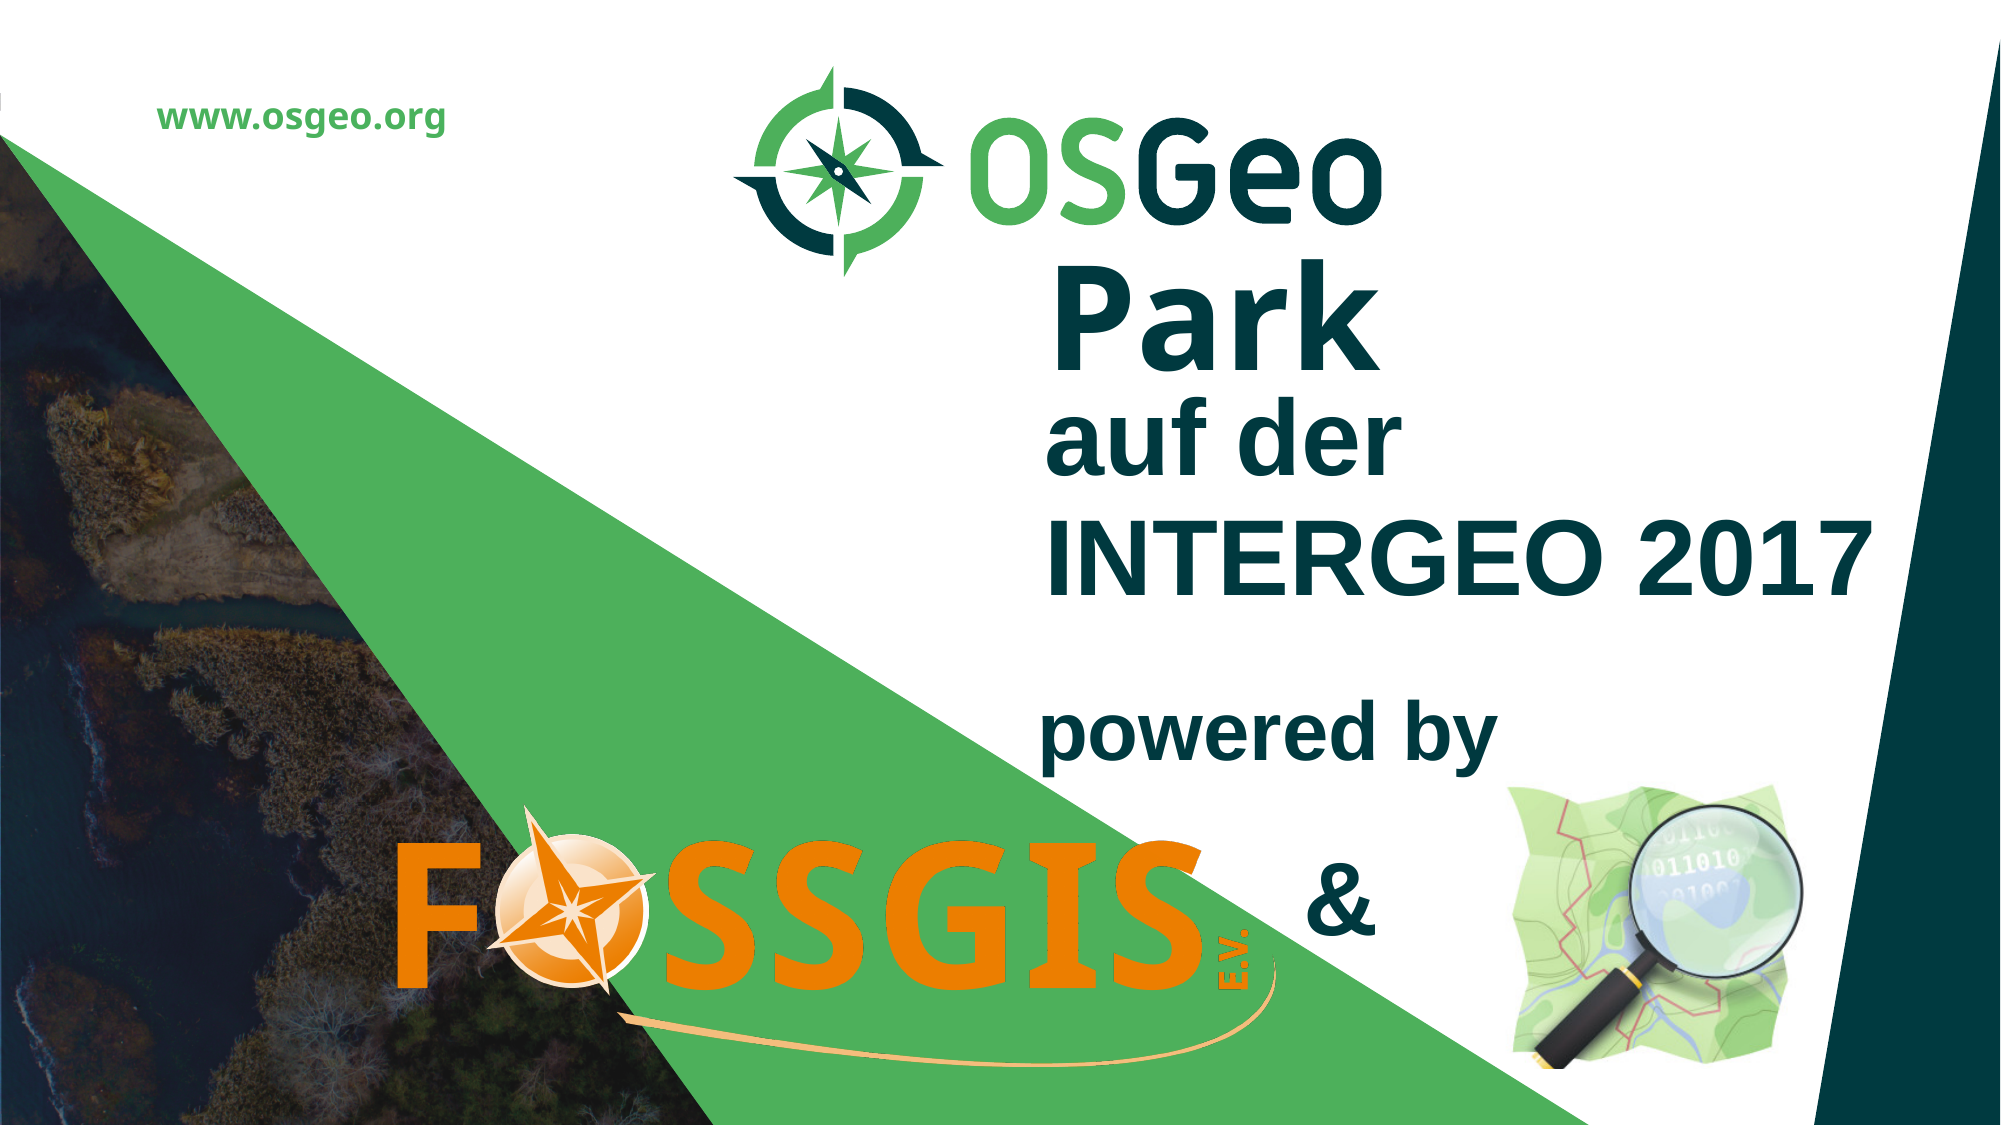

# Park
auf der INTERGEO 2017
powered by
&